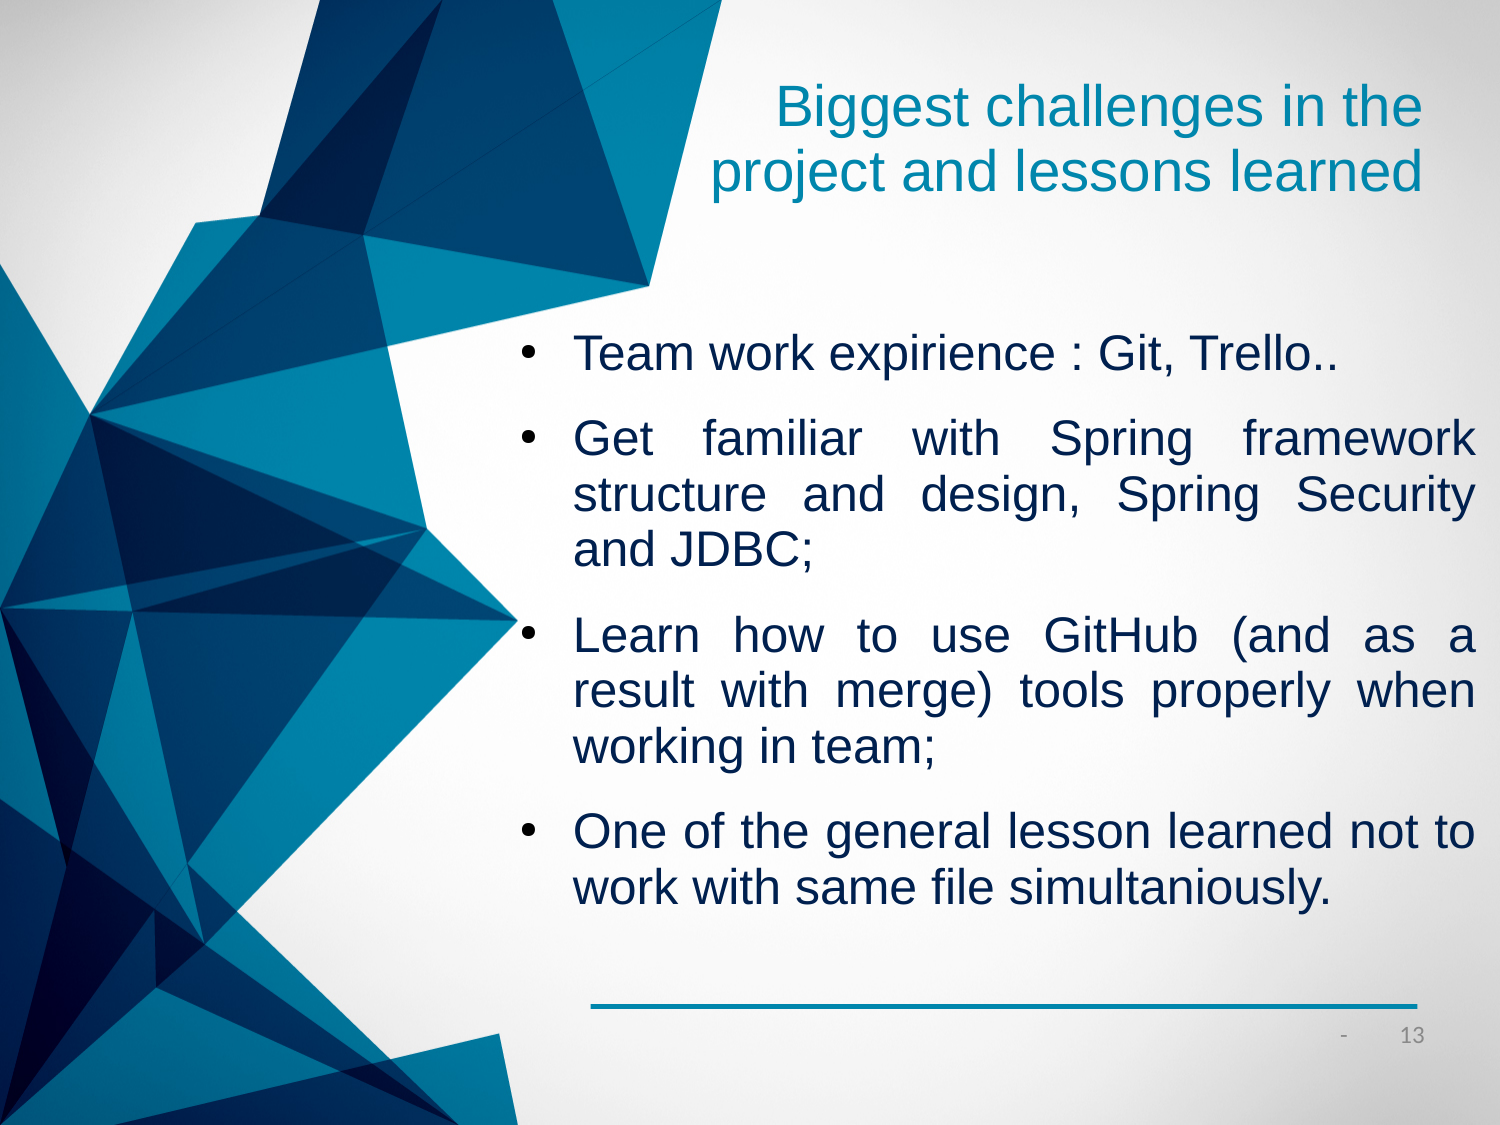

# Biggest challenges in the project and lessons learned
Team work expirience : Git, Trello..
Get familiar with Spring framework structure and design, Spring Security and JDBC;
Learn how to use GitHub (and as a result with merge) tools properly when working in team;
One of the general lesson learned not to work with same file simultaniously.
13